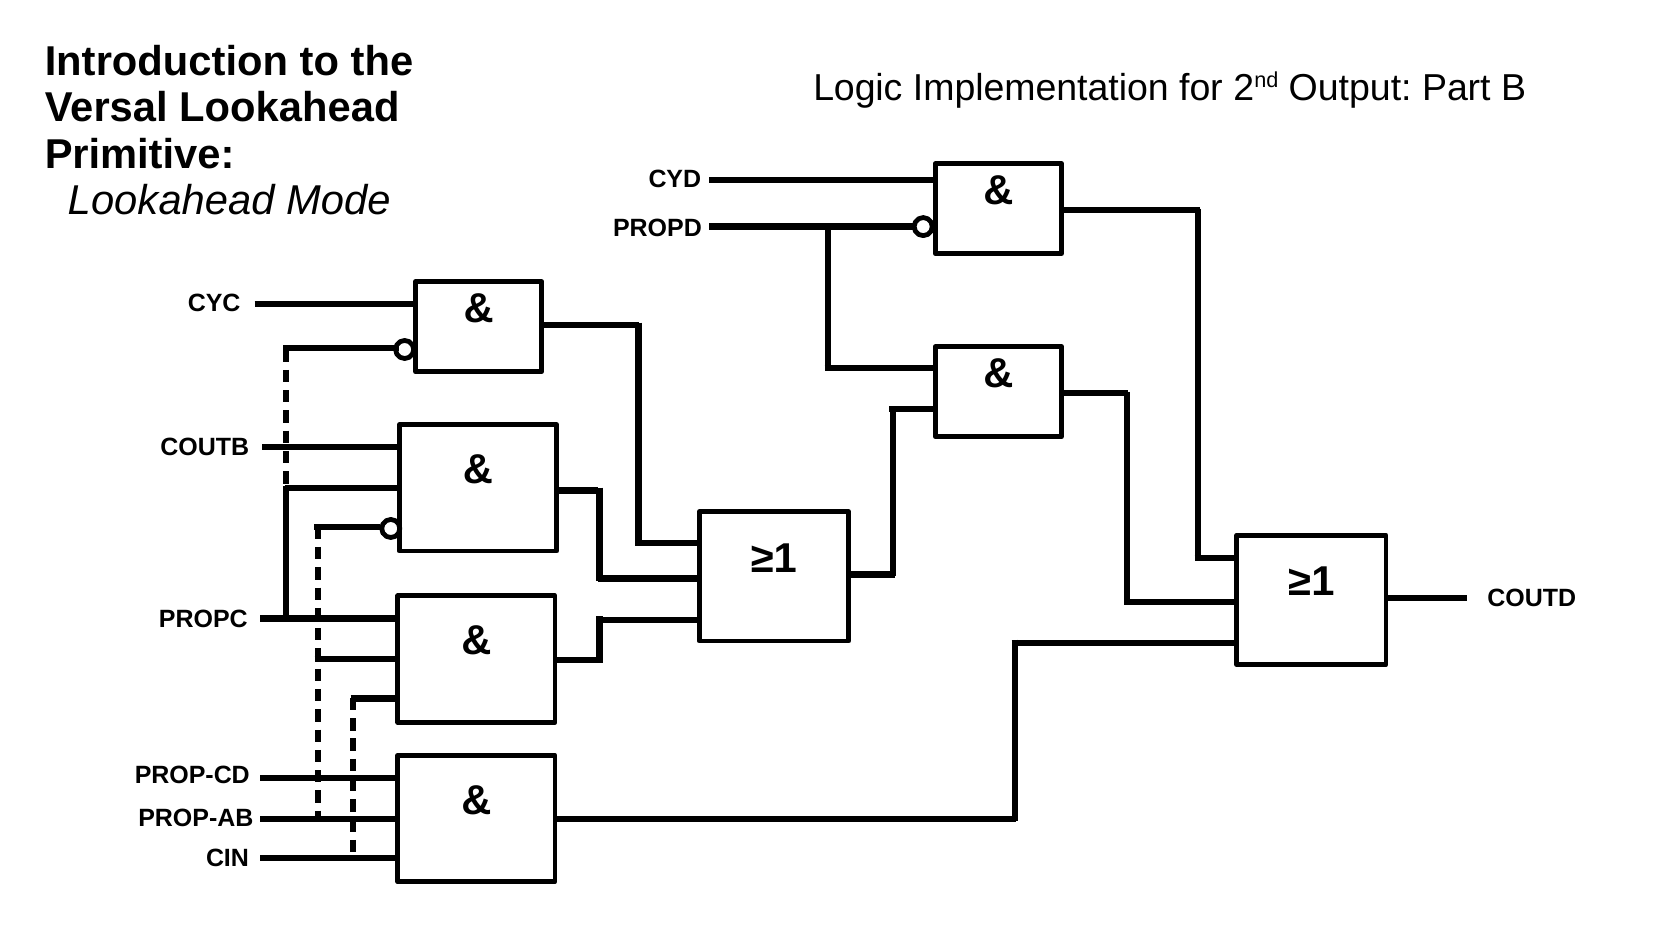

Introduction to the
Versal Lookahead Primitive:
 Lookahead Mode
Logic Implementation for 2nd Output: Part B
CYD
&
PROPD
CYC
&
&
&
COUTB
≥1
≥1
COUTD
&
PROPC
PROP-CD
&
PROP-AB
CIN